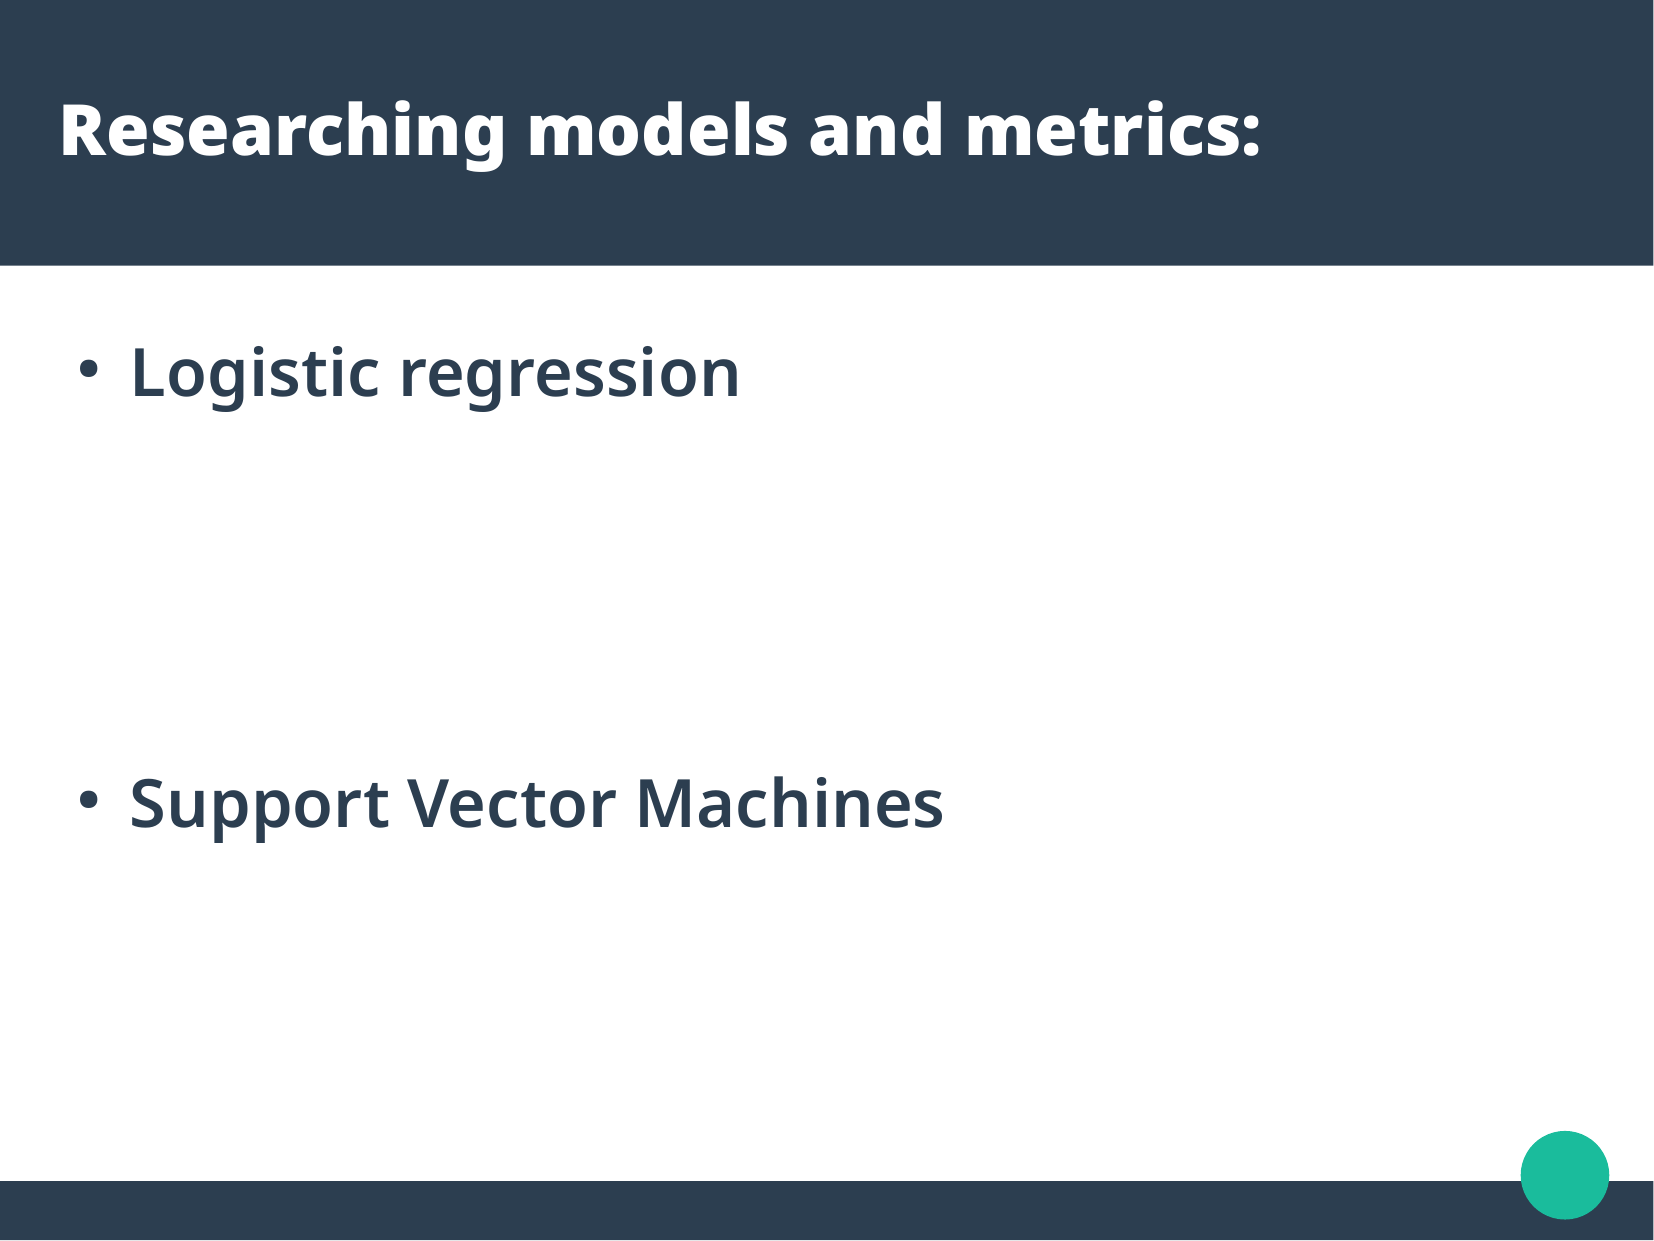

# Researching models and metrics:
Logistic regression
Support Vector Machines